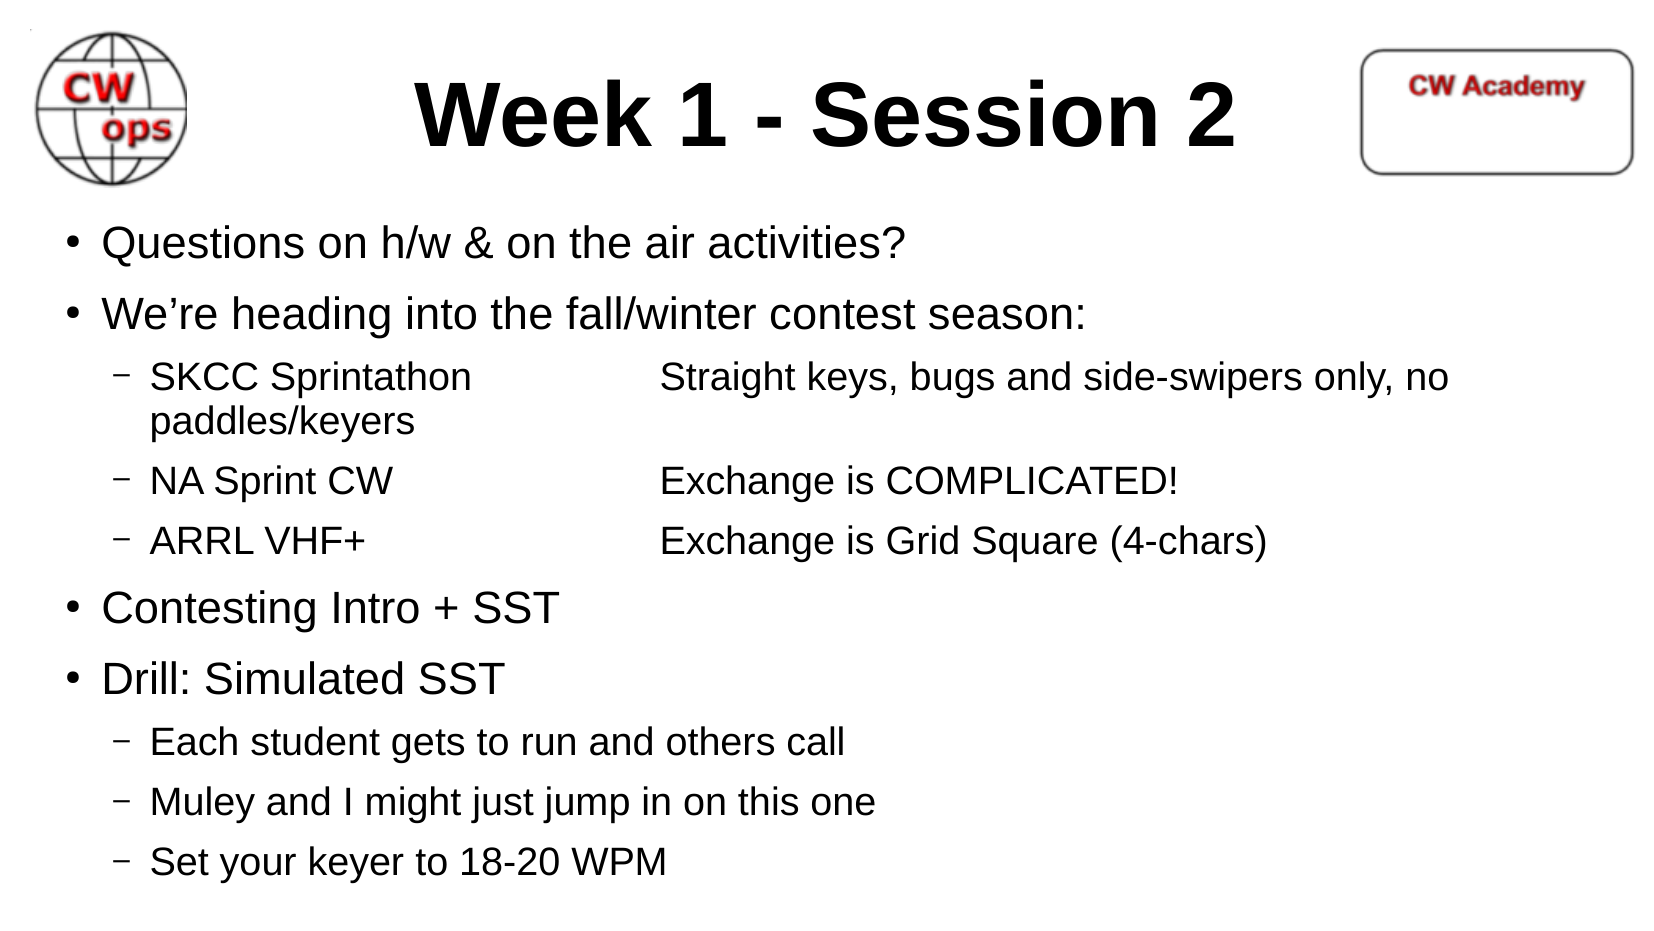

# Week 1 - Session 2
Questions on h/w & on the air activities?
We’re heading into the fall/winter contest season:
SKCC Sprintathon		 	 	 	Straight keys, bugs and side-swipers only, no paddles/keyers
NA Sprint CW			 		 			 	 	Exchange is COMPLICATED!
ARRL VHF+	 		 	 		 	Exchange is Grid Square (4-chars)
Contesting Intro + SST
Drill: Simulated SST
Each student gets to run and others call
Muley and I might just jump in on this one
Set your keyer to 18-20 WPM